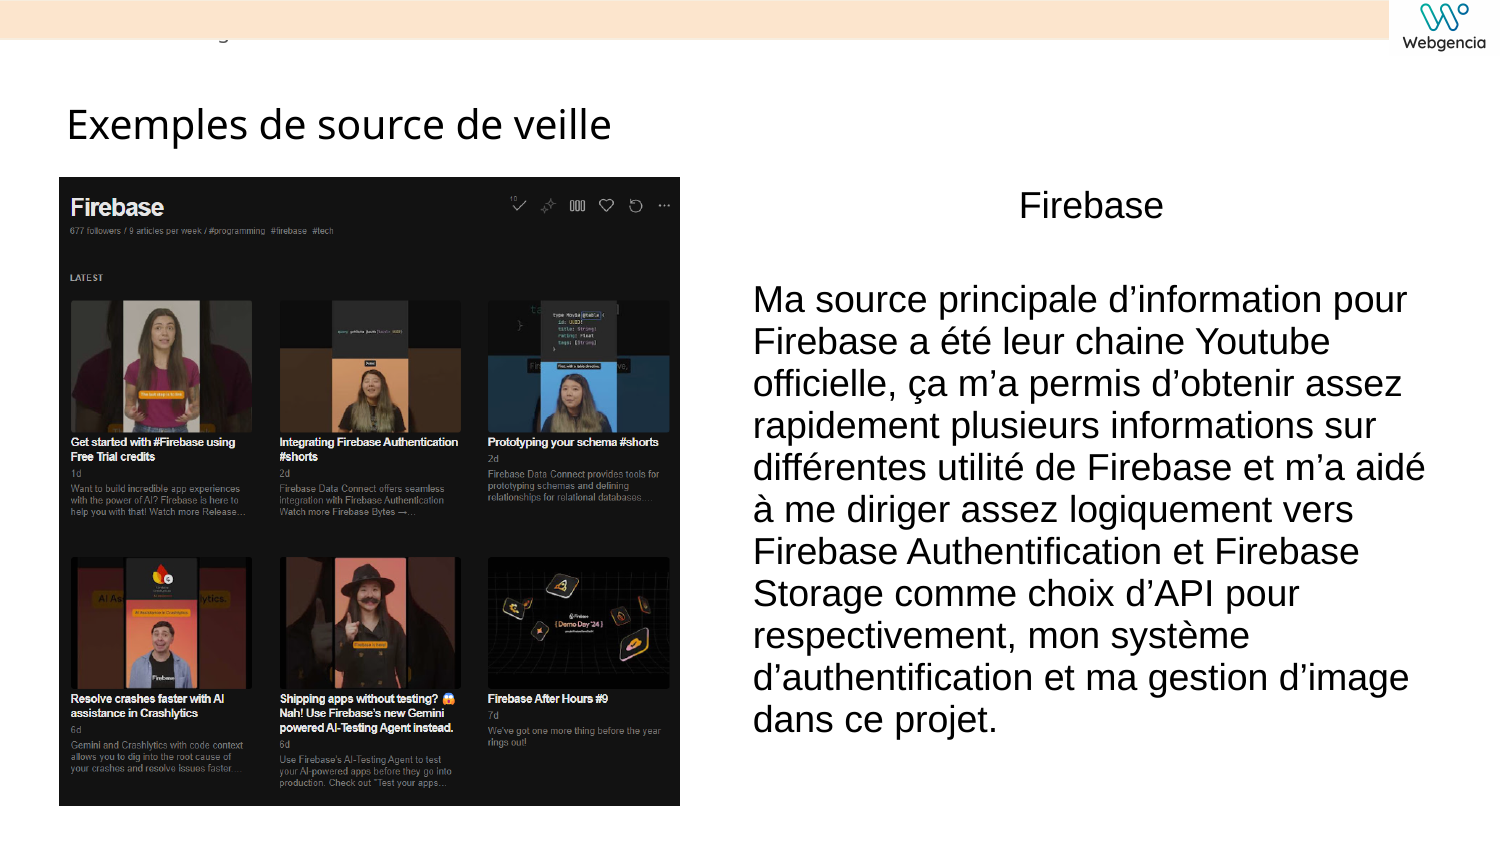

Présentation de l’usage du no-code
# Exemples de source de veille
Firebase
Ma source principale d’information pour Firebase a été leur chaine Youtube officielle, ça m’a permis d’obtenir assez rapidement plusieurs informations sur différentes utilité de Firebase et m’a aidé à me diriger assez logiquement vers Firebase Authentification et Firebase Storage comme choix d’API pour respectivement, mon système d’authentification et ma gestion d’image dans ce projet.